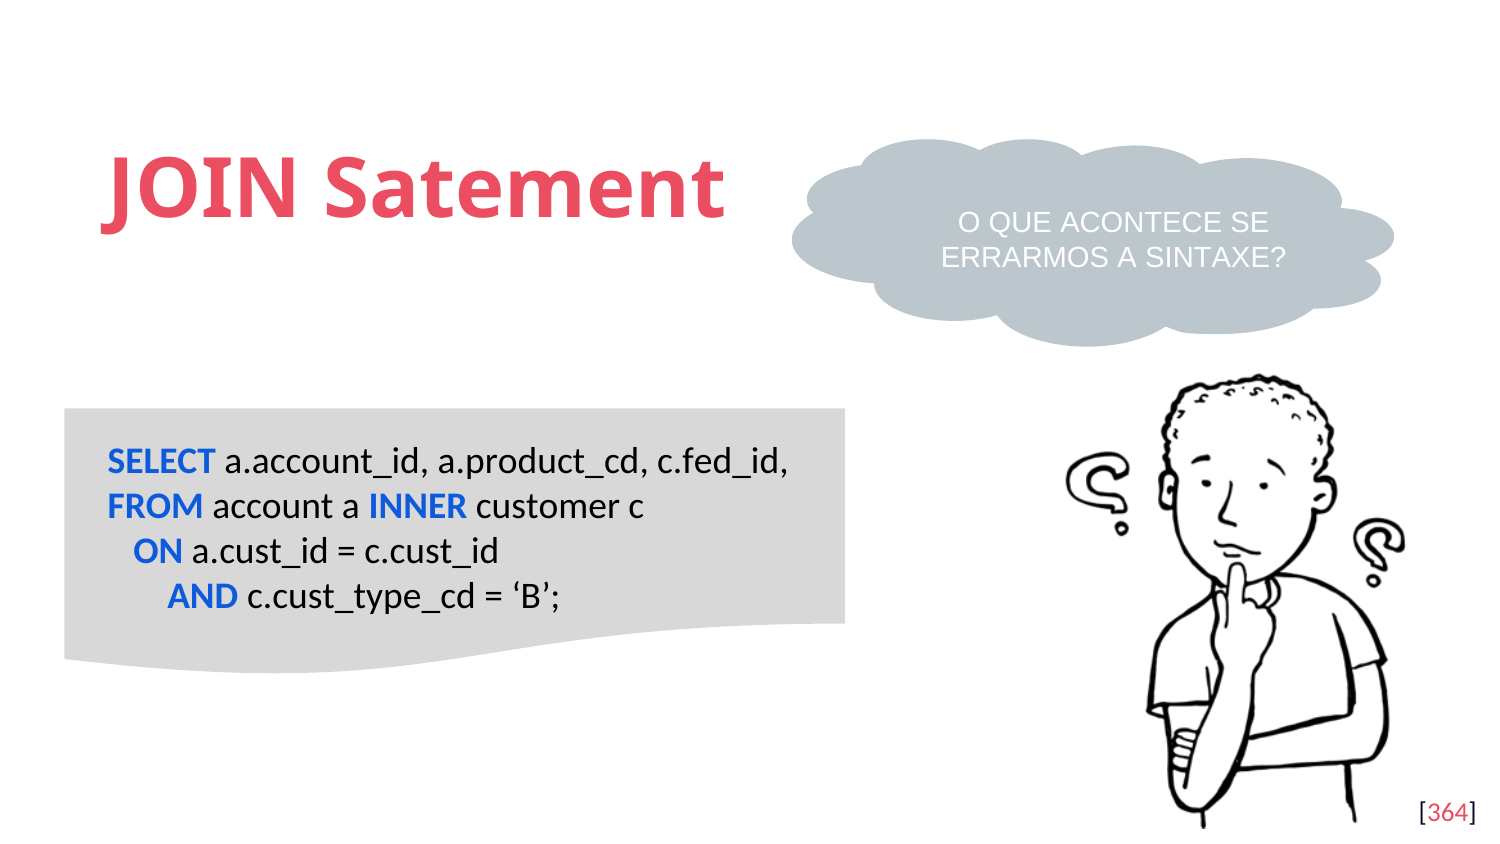

JOIN Satement
O QUE ACONTECE SE ERRARMOS A SINTAXE?
SELECT a.account_id, a.product_cd, c.fed_id,
FROM account a INNER customer c
 ON a.cust_id = c.cust_id
 AND c.cust_type_cd = ‘B’;